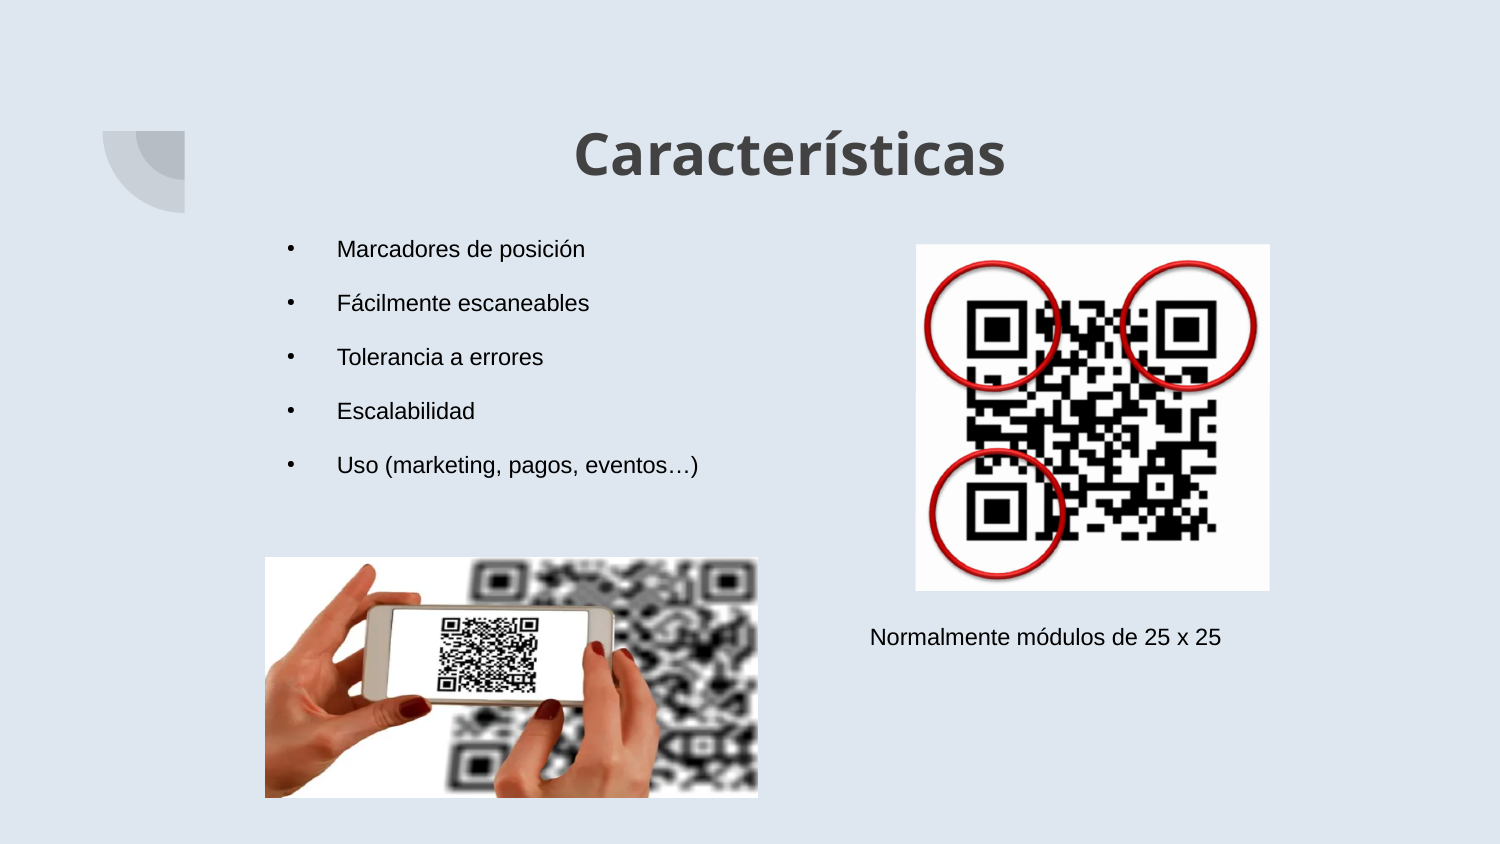

# Características
Marcadores de posición
Fácilmente escaneables
Tolerancia a errores
Escalabilidad
Uso (marketing, pagos, eventos…)
Normalmente módulos de 25 x 25